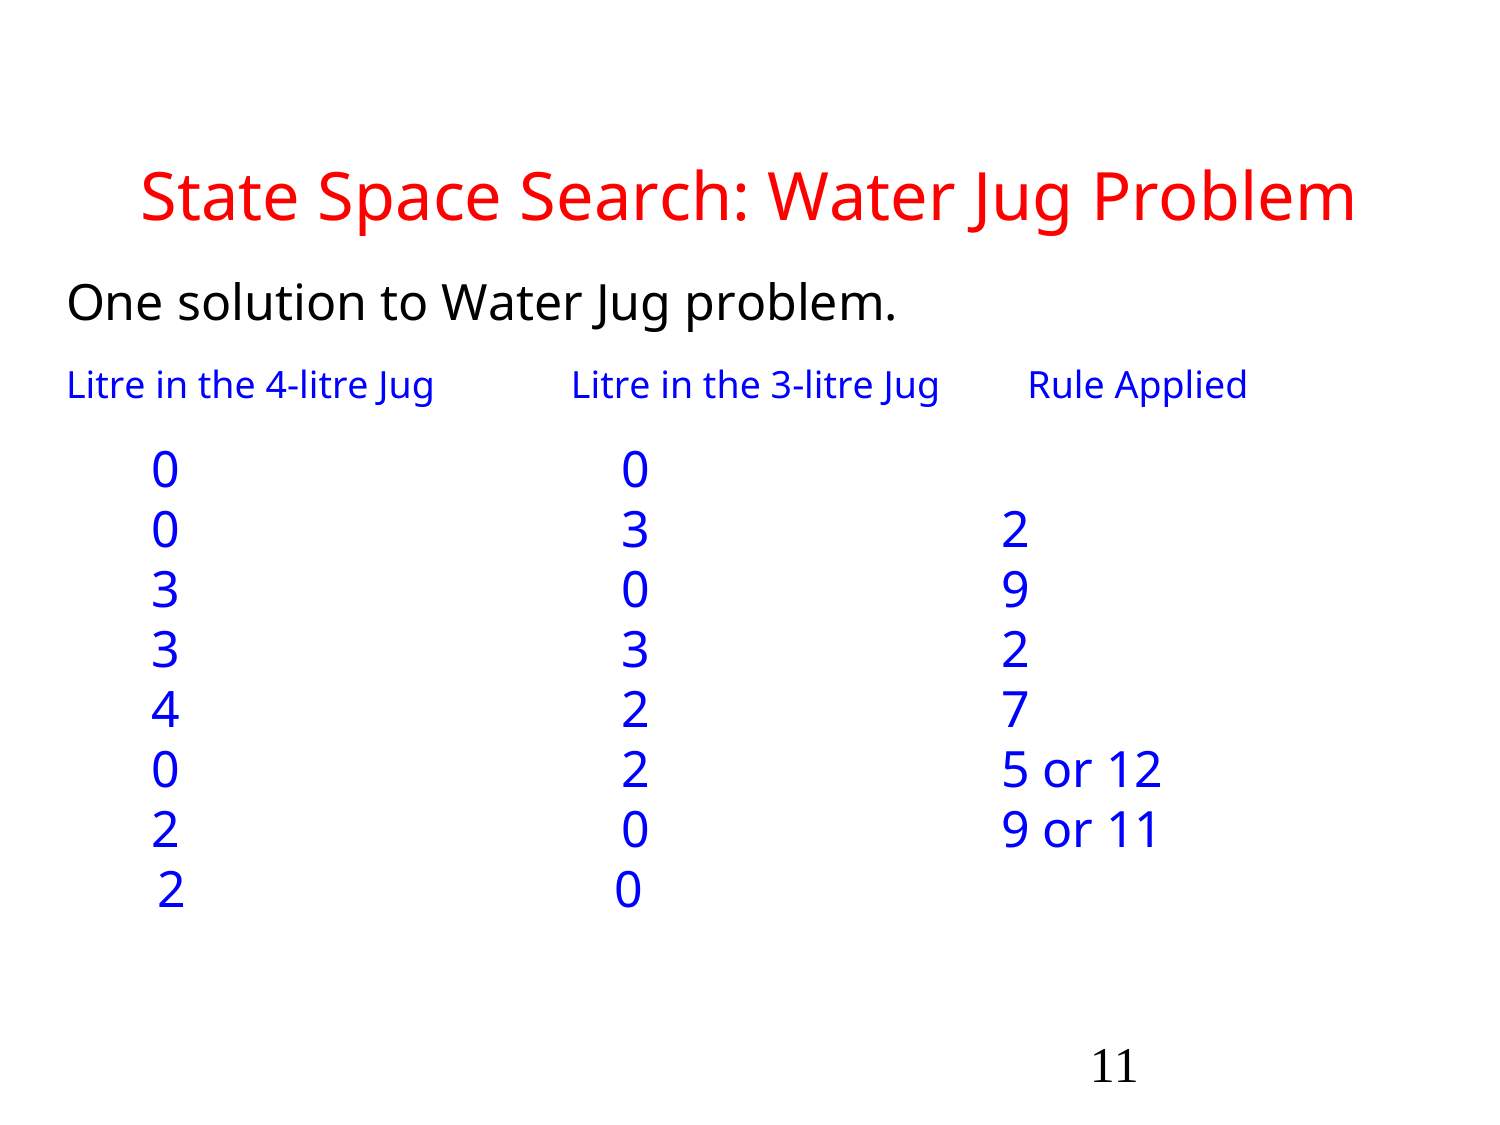

State Space Search: Water Jug Problem
One solution to Water Jug problem.
Litre in the 4-litre Jug Litre in the 3-litre Jug Rule Applied
	0 0
	0 3 2
	3 0 9
	3 3 2
	4 2 7
	0 2 5 or 12
	2 0 9 or 11
 2 0